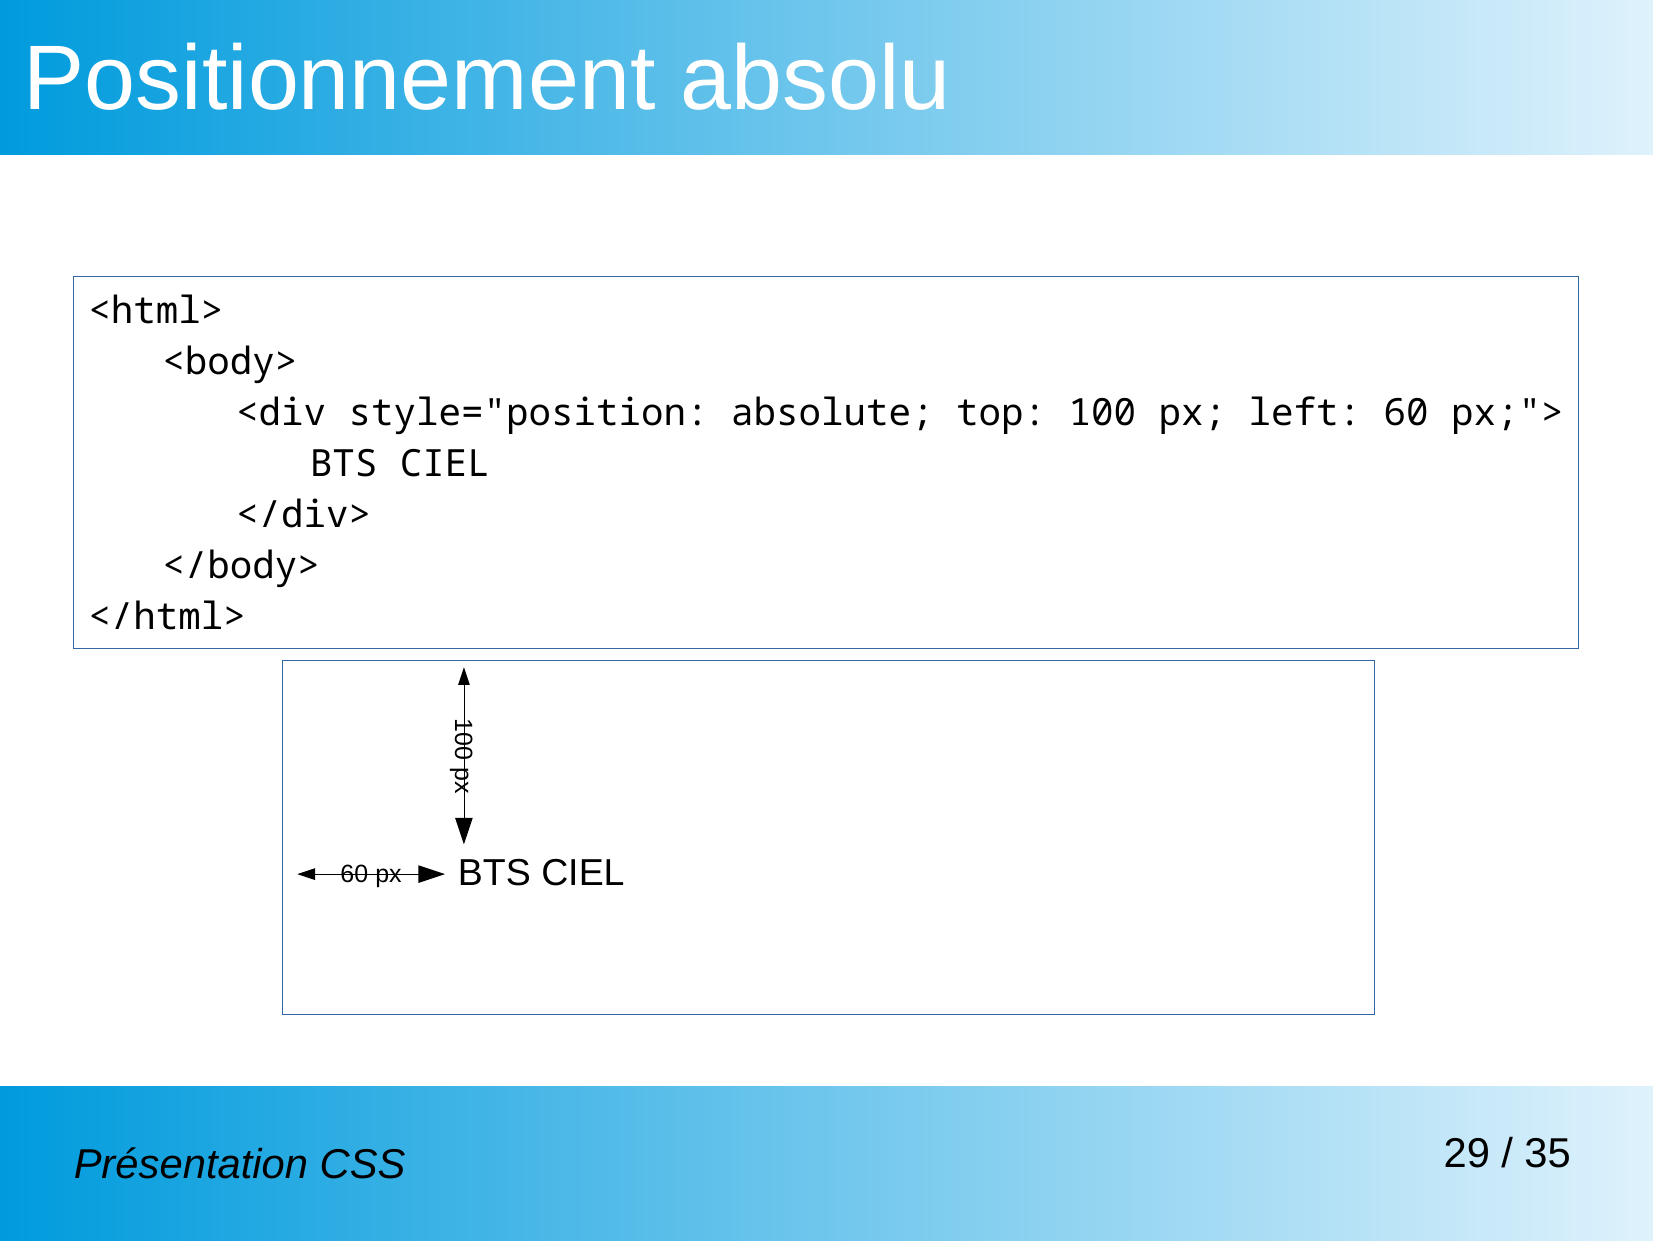

# Positionnement absolu
<html>
	<body>
		<div style="position: absolute; top: 100 px; left: 60 px;">
			BTS CIEL
		</div>
	</body>
</html>
100 px
BTS CIEL
60 px